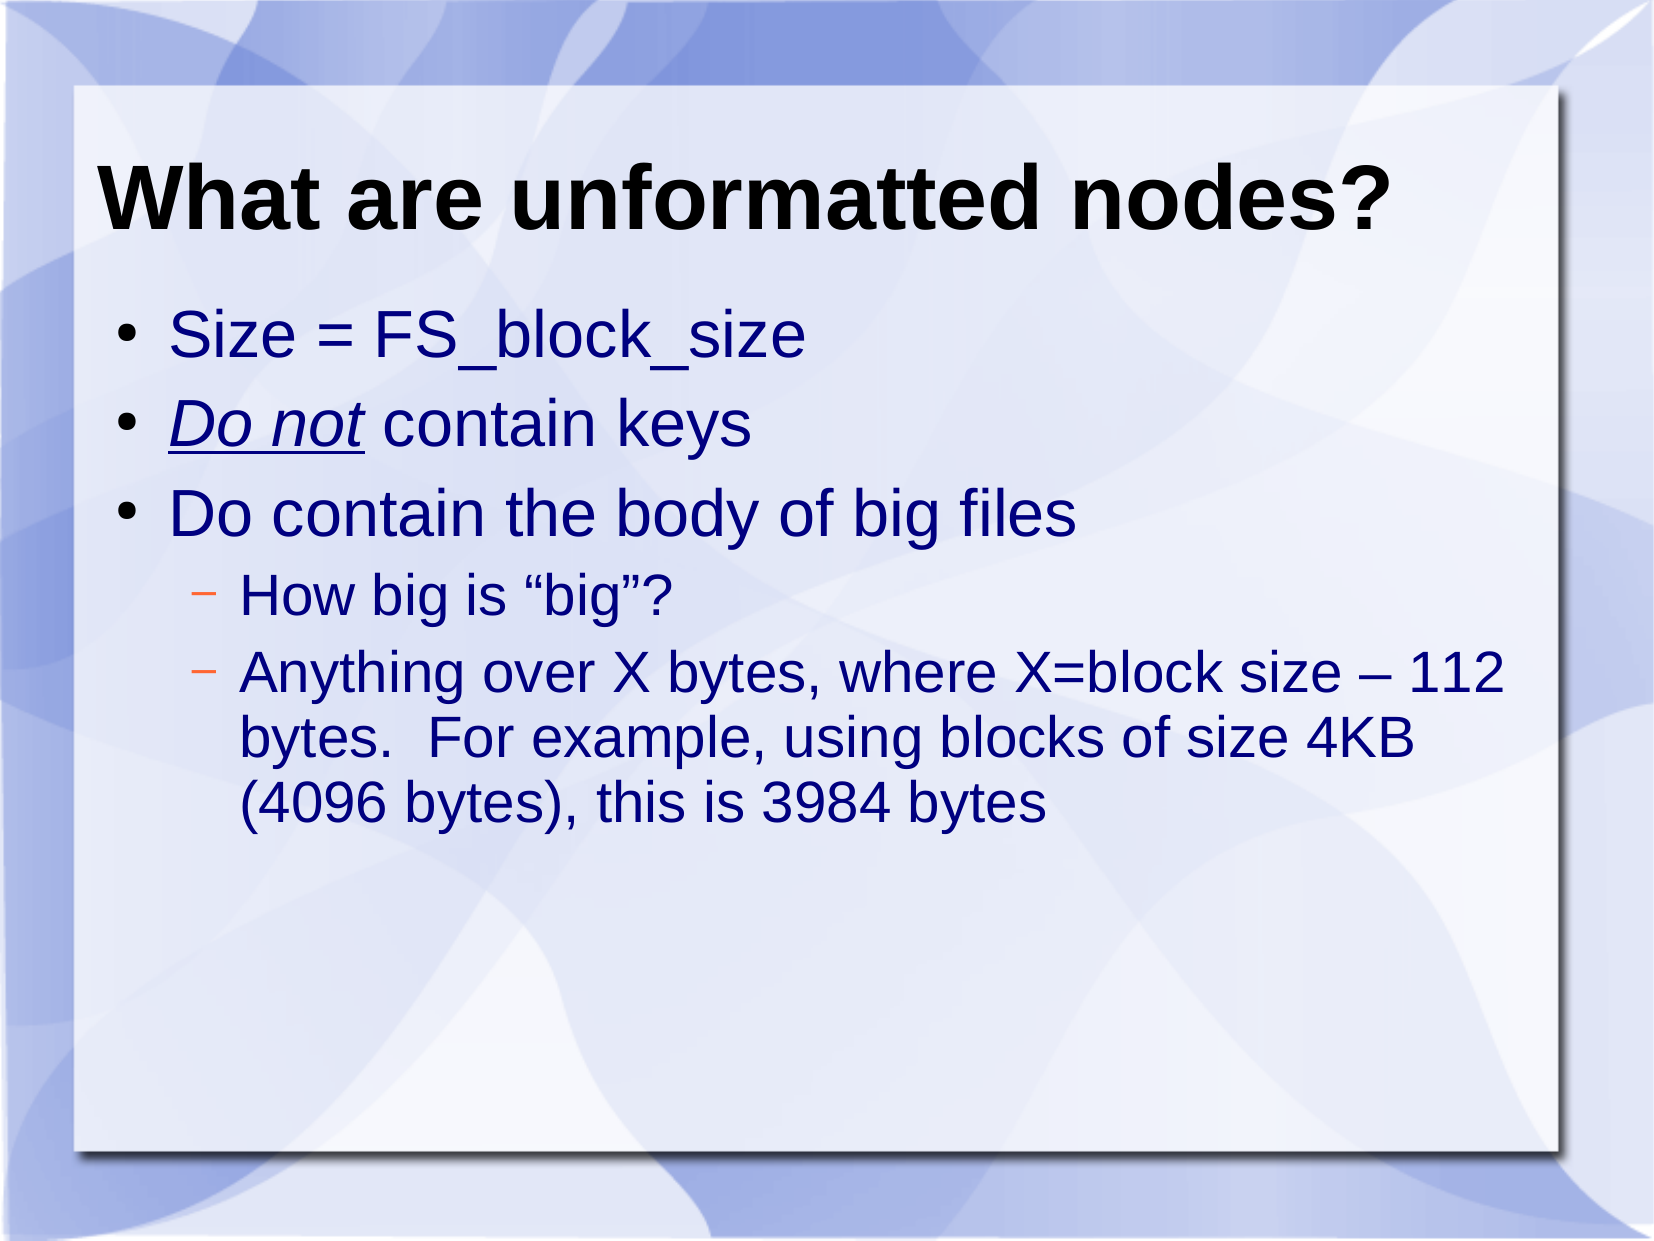

# What are unformatted nodes?
Size = FS_block_size
Do not contain keys
Do contain the body of big files
How big is “big”?
Anything over X bytes, where X=block size – 112 bytes. For example, using blocks of size 4KB (4096 bytes), this is 3984 bytes
8/29/2003
30